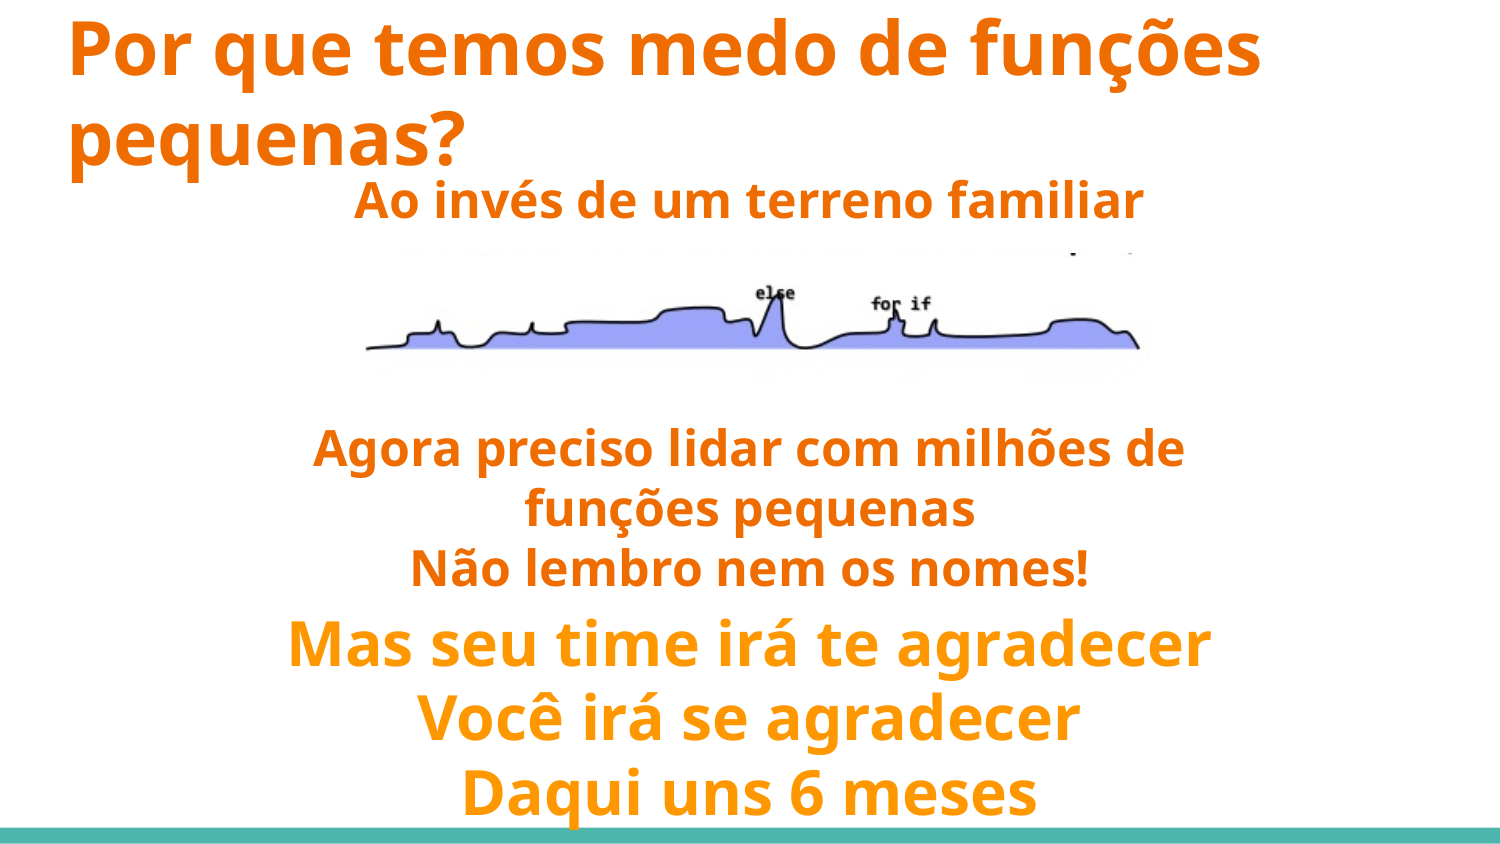

# Por que temos medo de funções pequenas?
Ao invés de um terreno familiar
Agora preciso lidar com milhões de funções pequenas
Não lembro nem os nomes!
Mas seu time irá te agradecer
Você irá se agradecer
Daqui uns 6 meses